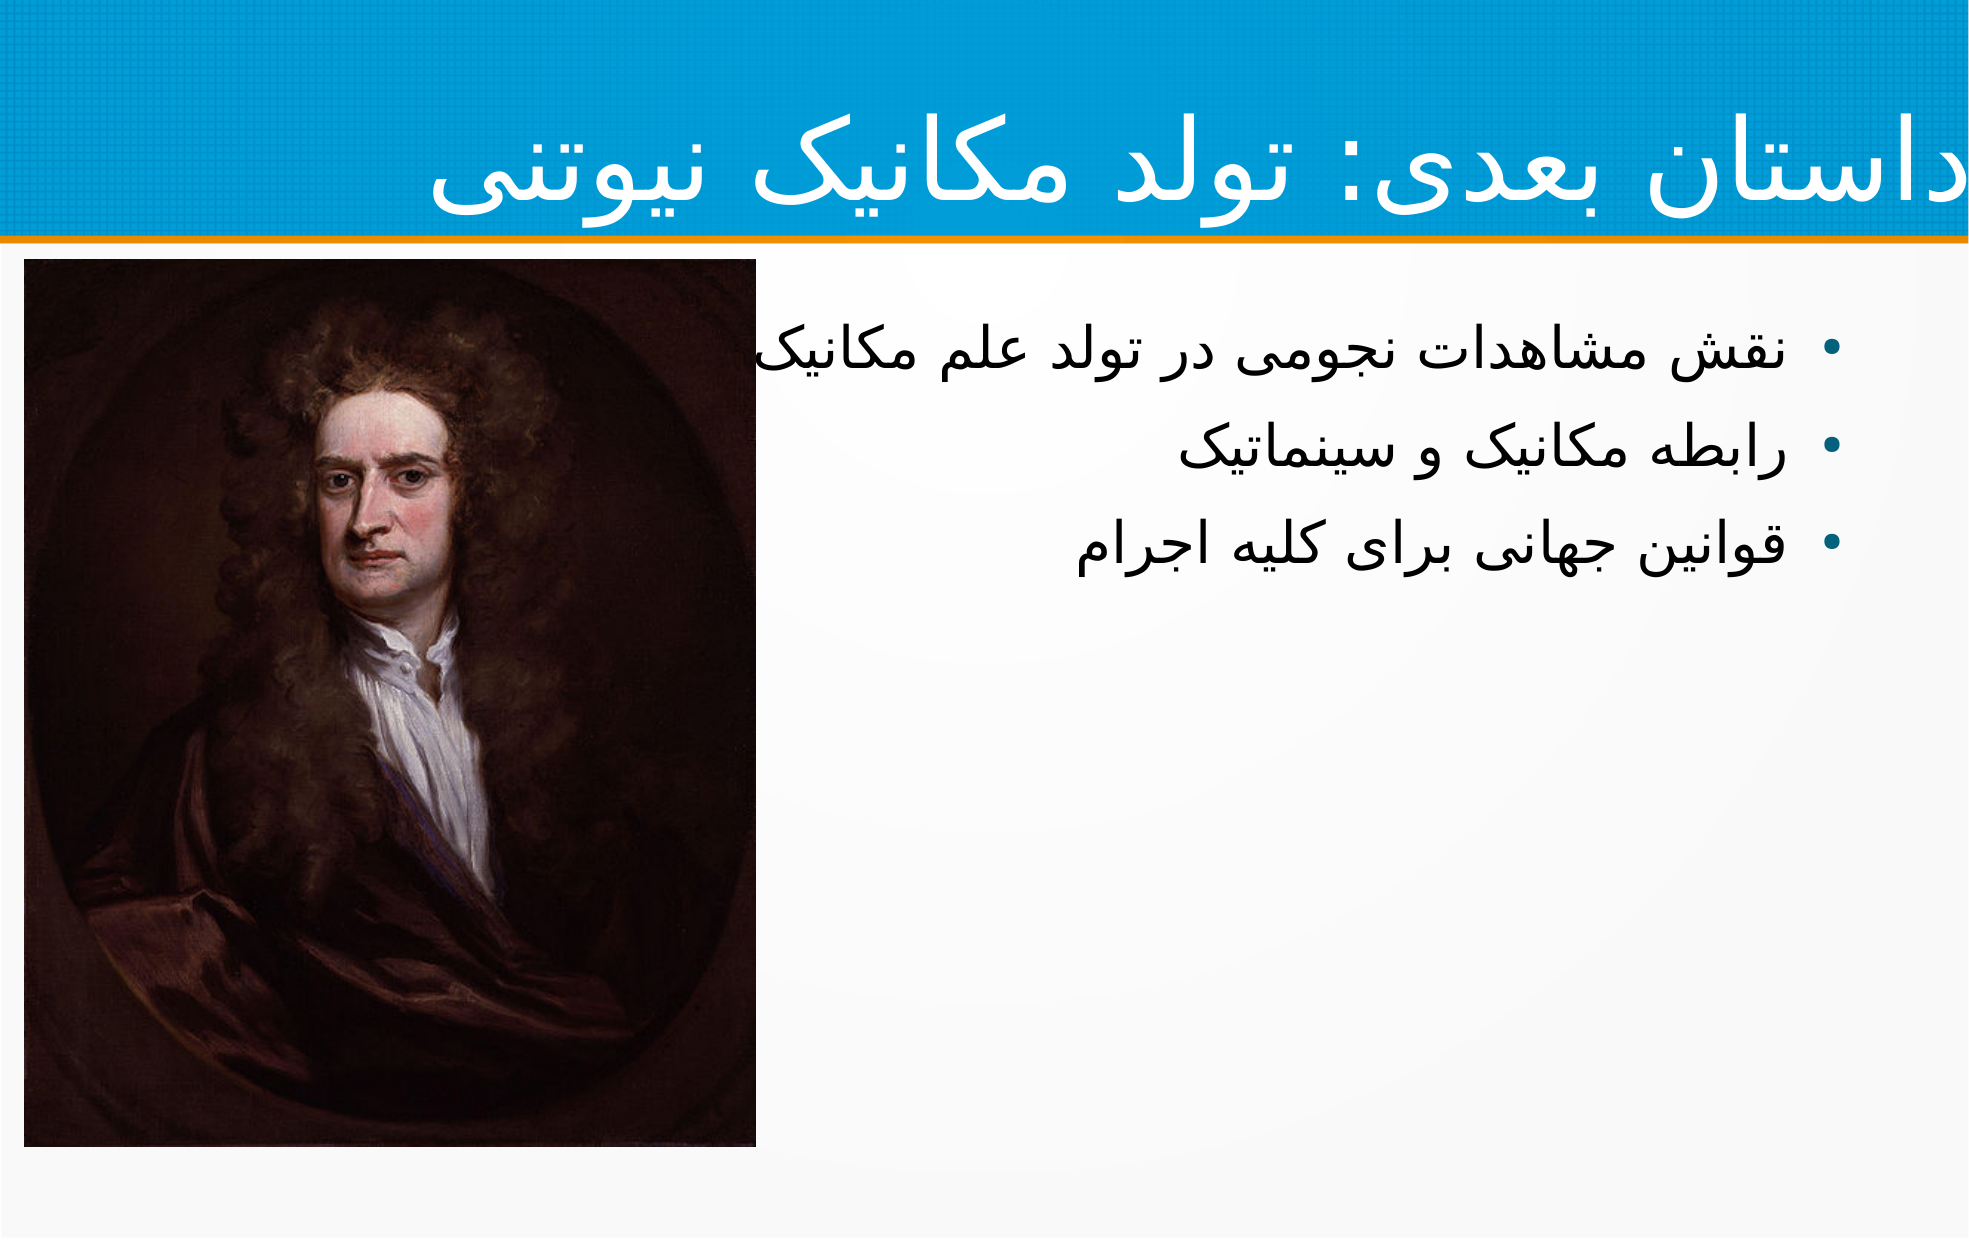

# داستان بعدی: تولد مکانیک نیوتنی
نقش مشاهدات نجومی در تولد علم مکانیک
رابطه مکانیک و سینماتیک
قوانین جهانی برای کلیه اجرام